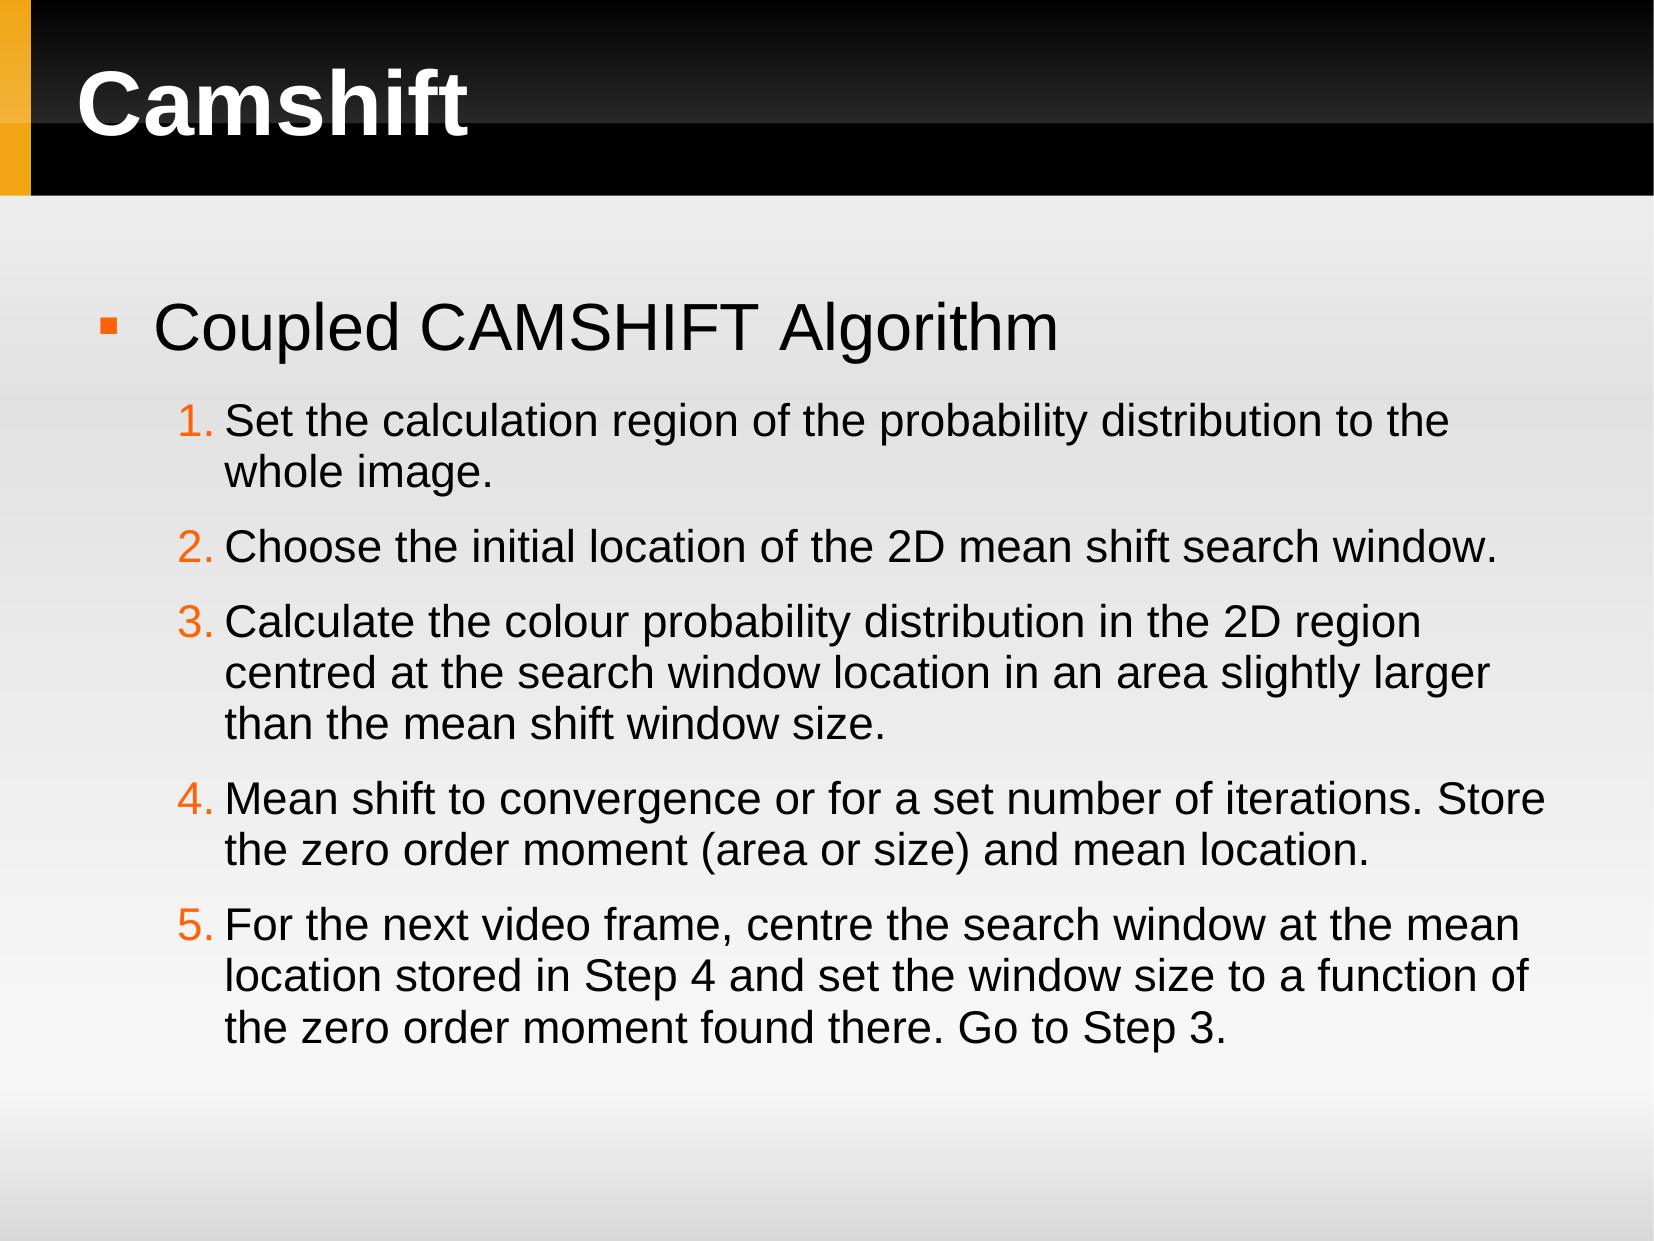

# Camshift
Coupled CAMSHIFT Algorithm
Set the calculation region of the probability distribution to the whole image.
Choose the initial location of the 2D mean shift search window.
Calculate the colour probability distribution in the 2D region centred at the search window location in an area slightly larger than the mean shift window size.
Mean shift to convergence or for a set number of iterations. Store the zero order moment (area or size) and mean location.
For the next video frame, centre the search window at the mean location stored in Step 4 and set the window size to a function of the zero order moment found there. Go to Step 3.